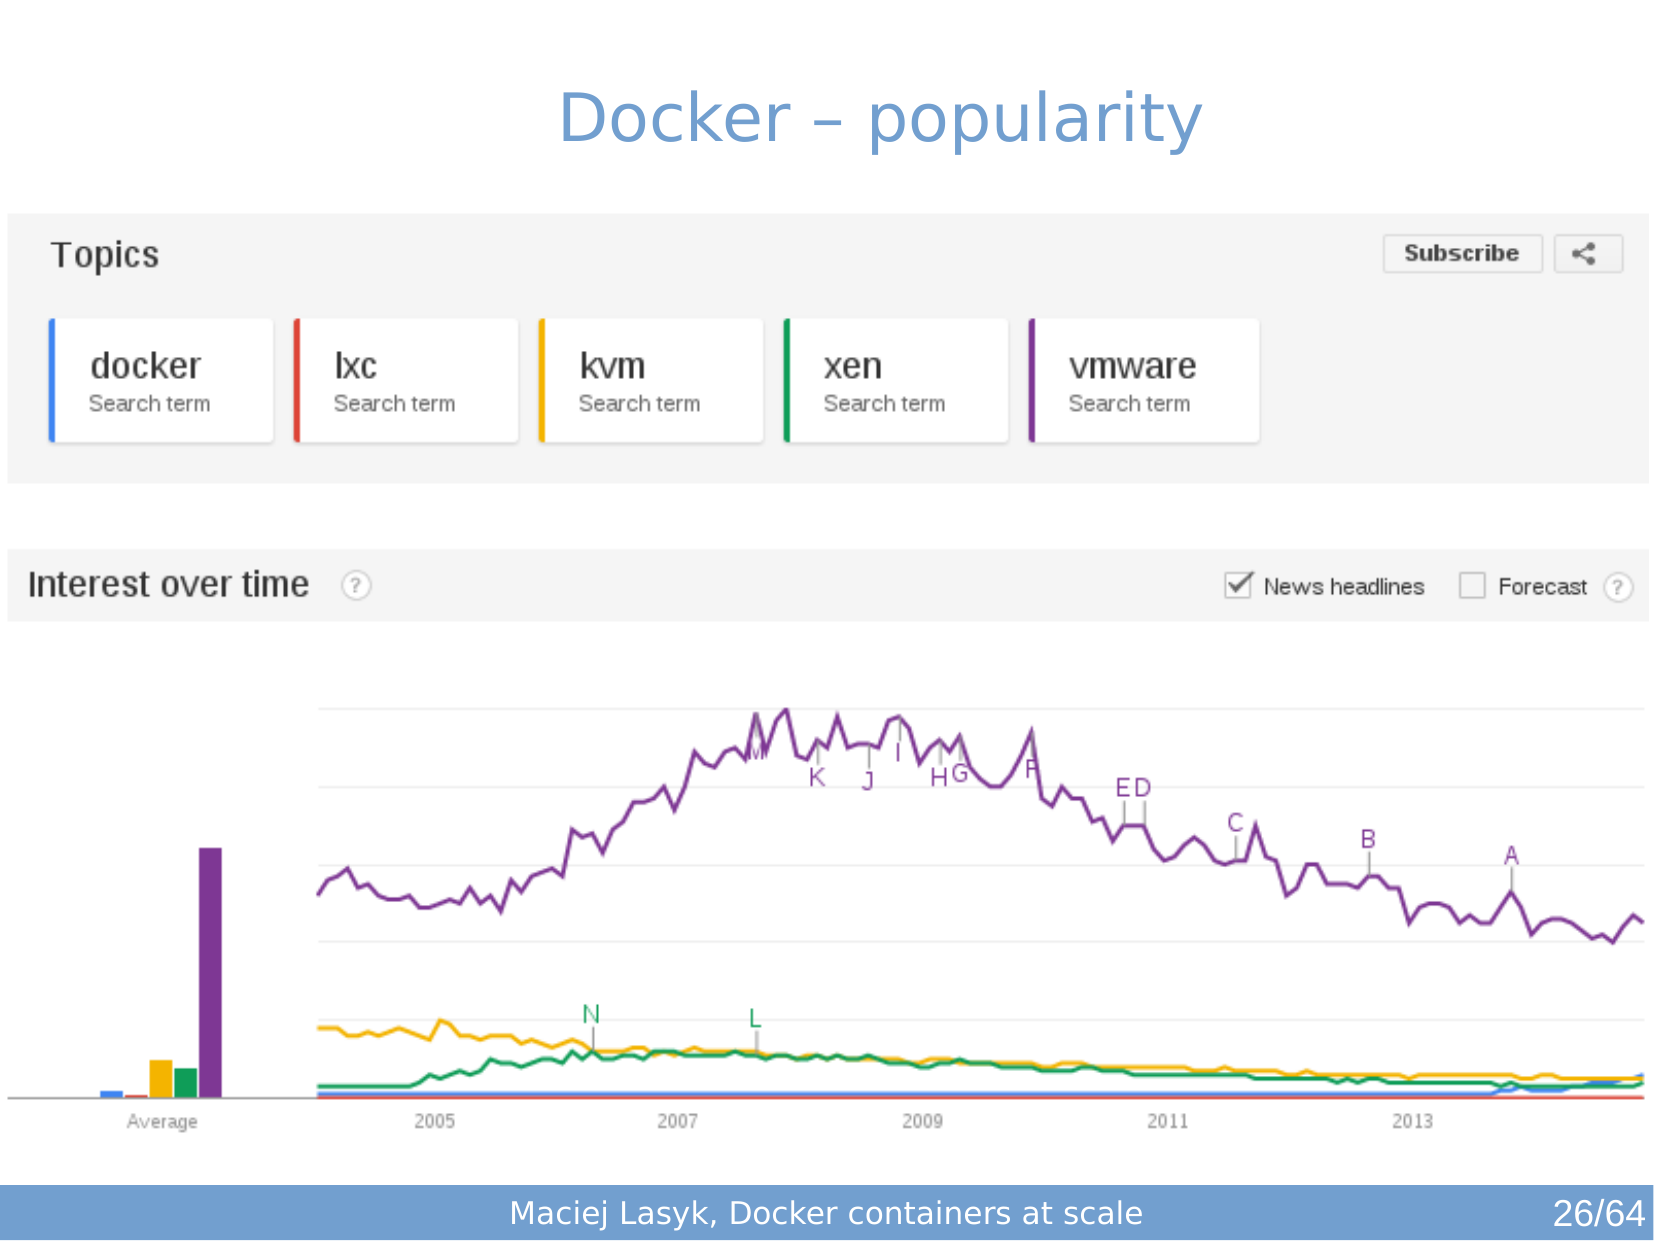

Docker – popularity
 26/64
Maciej Lasyk, Docker containers at scale